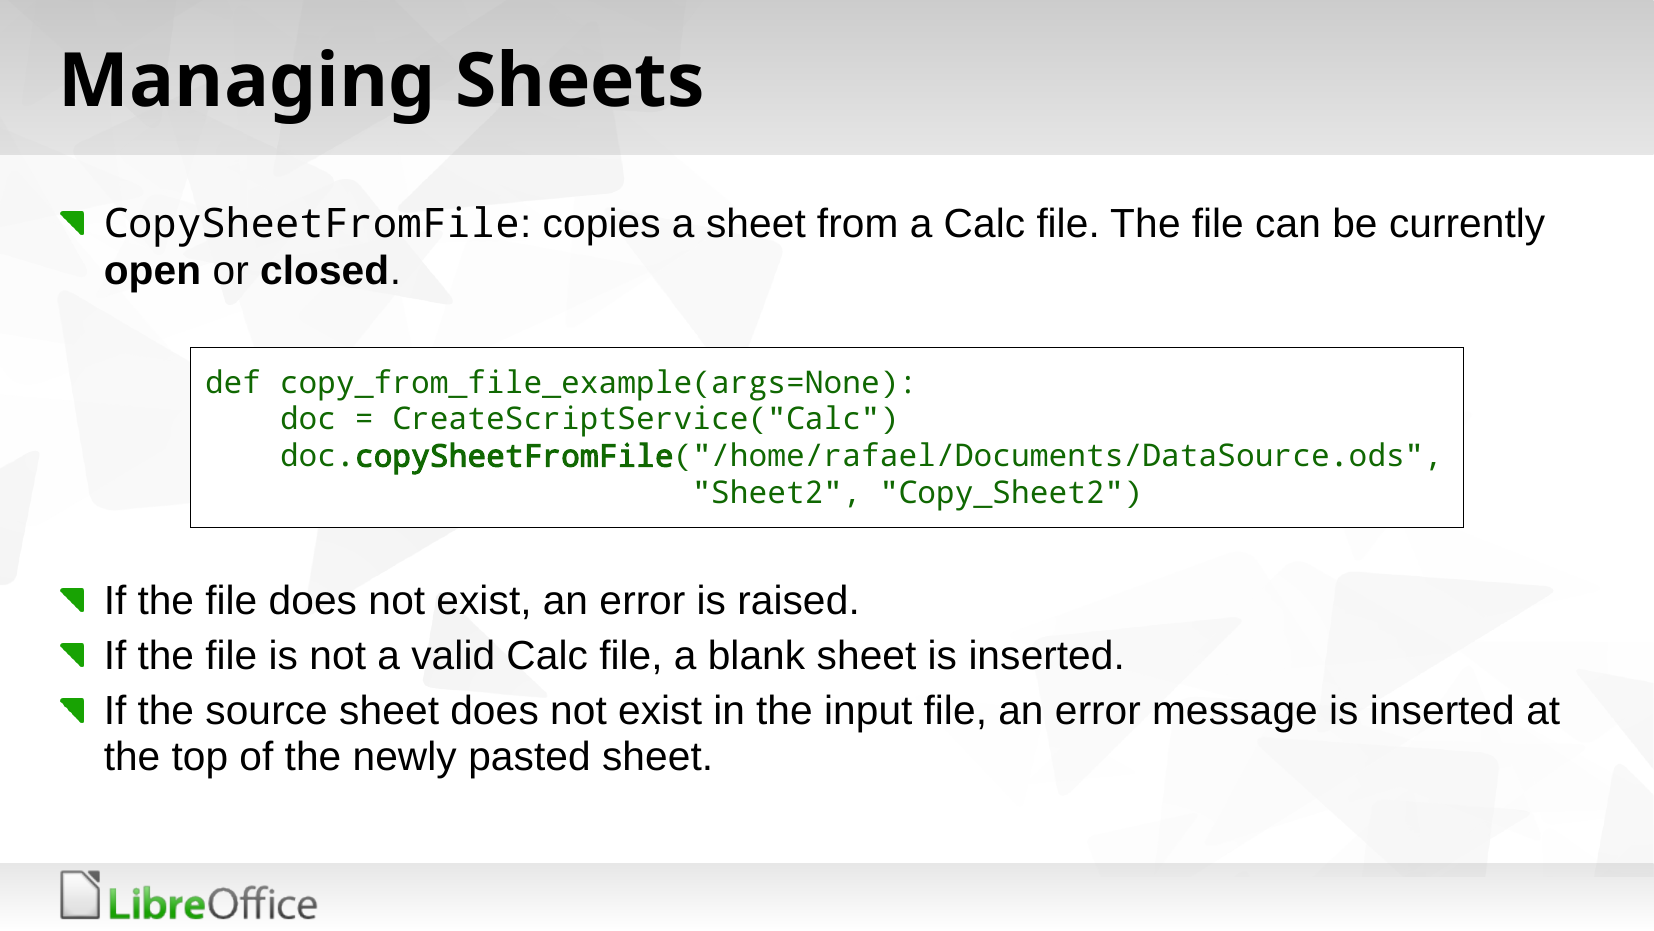

# Managing Sheets
CopySheetFromFile: copies a sheet from a Calc file. The file can be currently open or closed.
If the file does not exist, an error is raised.
If the file is not a valid Calc file, a blank sheet is inserted.
If the source sheet does not exist in the input file, an error message is inserted at the top of the newly pasted sheet.
def copy_from_file_example(args=None):
 doc = CreateScriptService("Calc")
 doc.copySheetFromFile("/home/rafael/Documents/DataSource.ods",
 "Sheet2", "Copy_Sheet2")